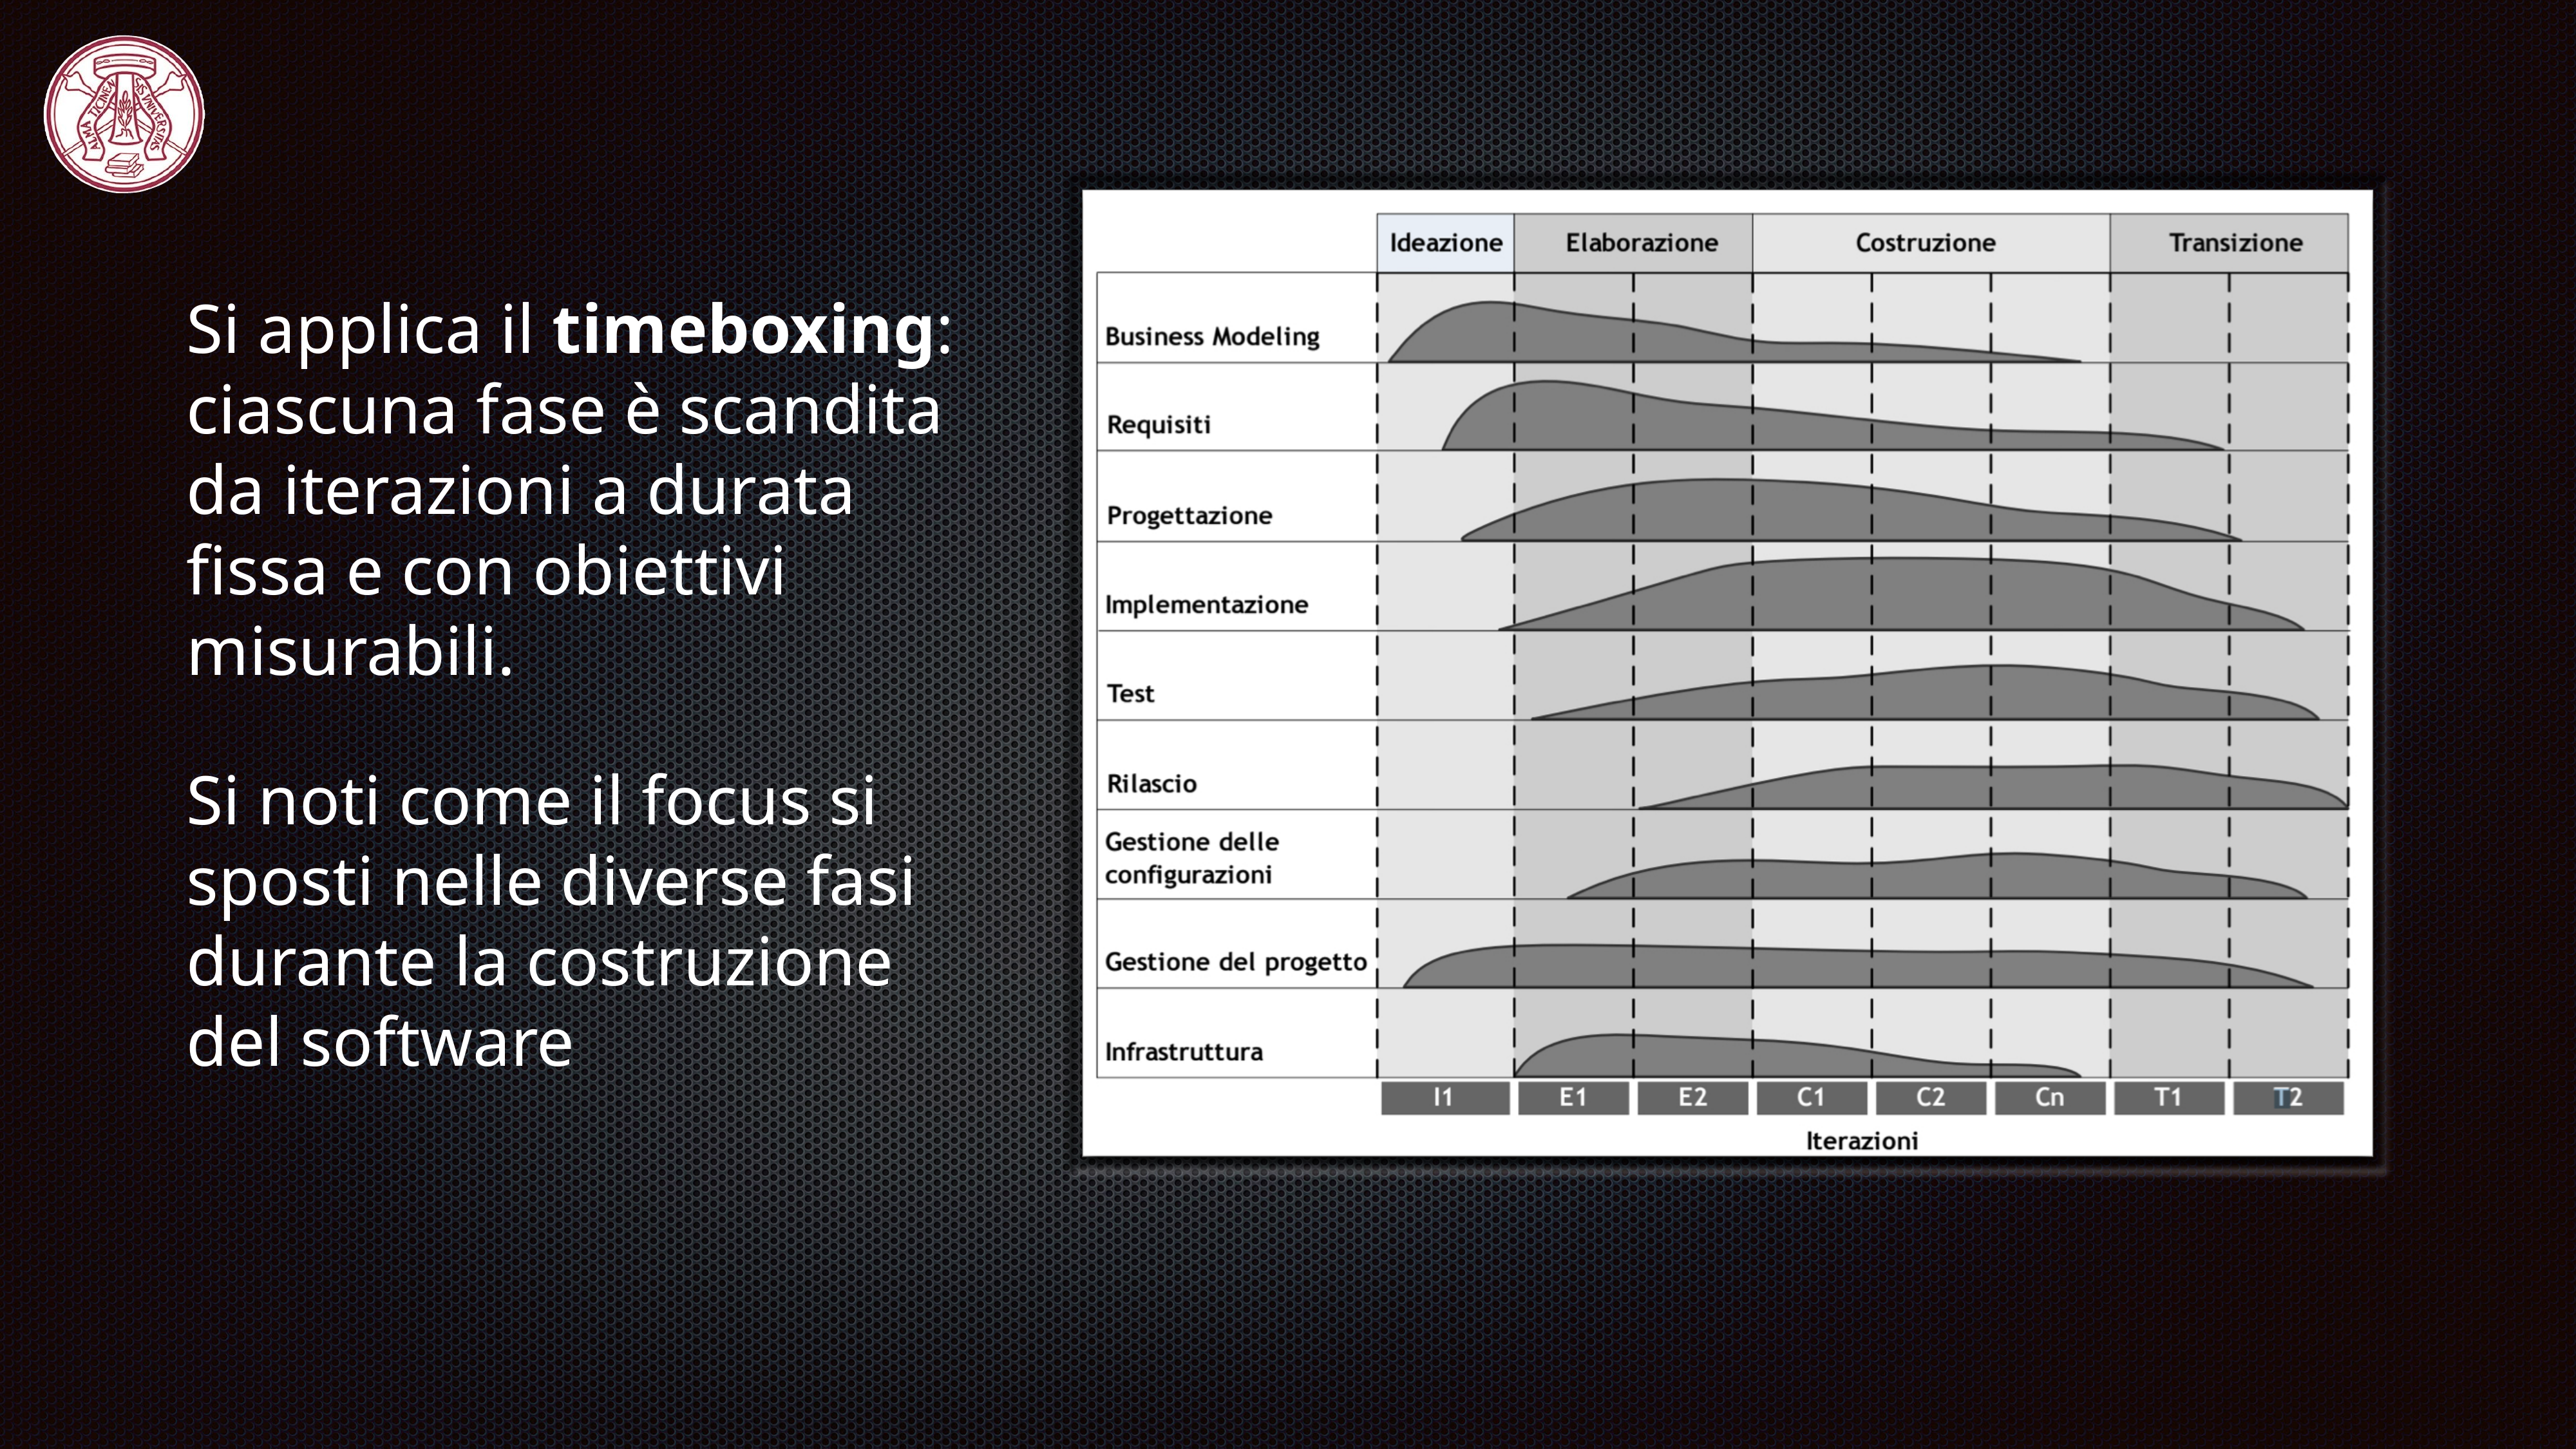

Si applica il timeboxing: ciascuna fase è scandita da iterazioni a durata fissa e con obiettivi misurabili.
Si noti come il focus si sposti nelle diverse fasi durante la costruzione del software